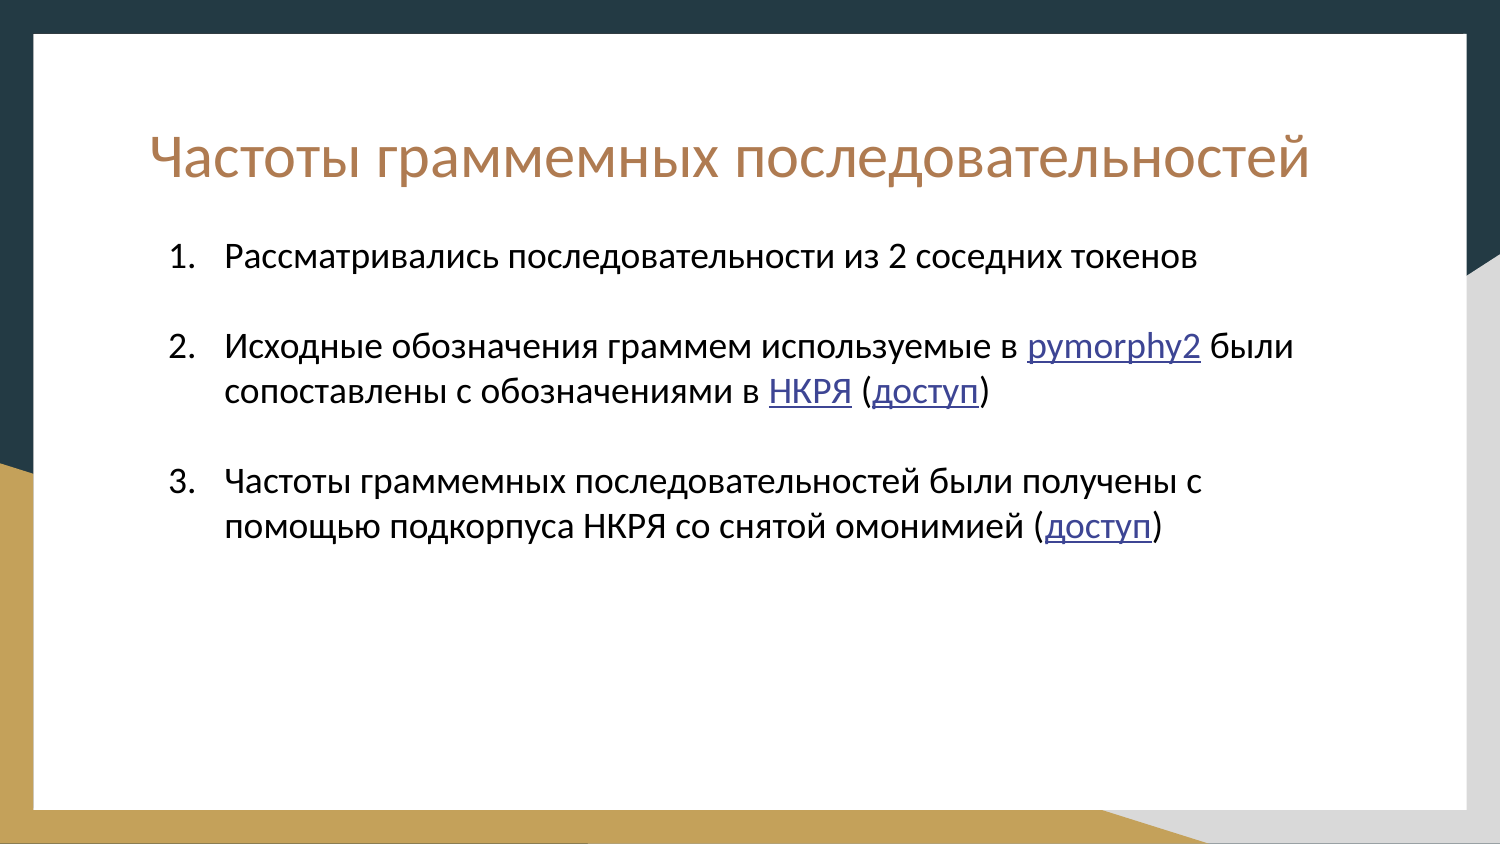

# Частоты граммемных последовательностей
Рассматривались последовательности из 2 соседних токенов
Исходные обозначения граммем используемые в pymorphy2 были сопоставлены с обозначениями в НКРЯ (доступ)
Частоты граммемных последовательностей были получены с помощью подкорпуса НКРЯ со снятой омонимией (доступ)